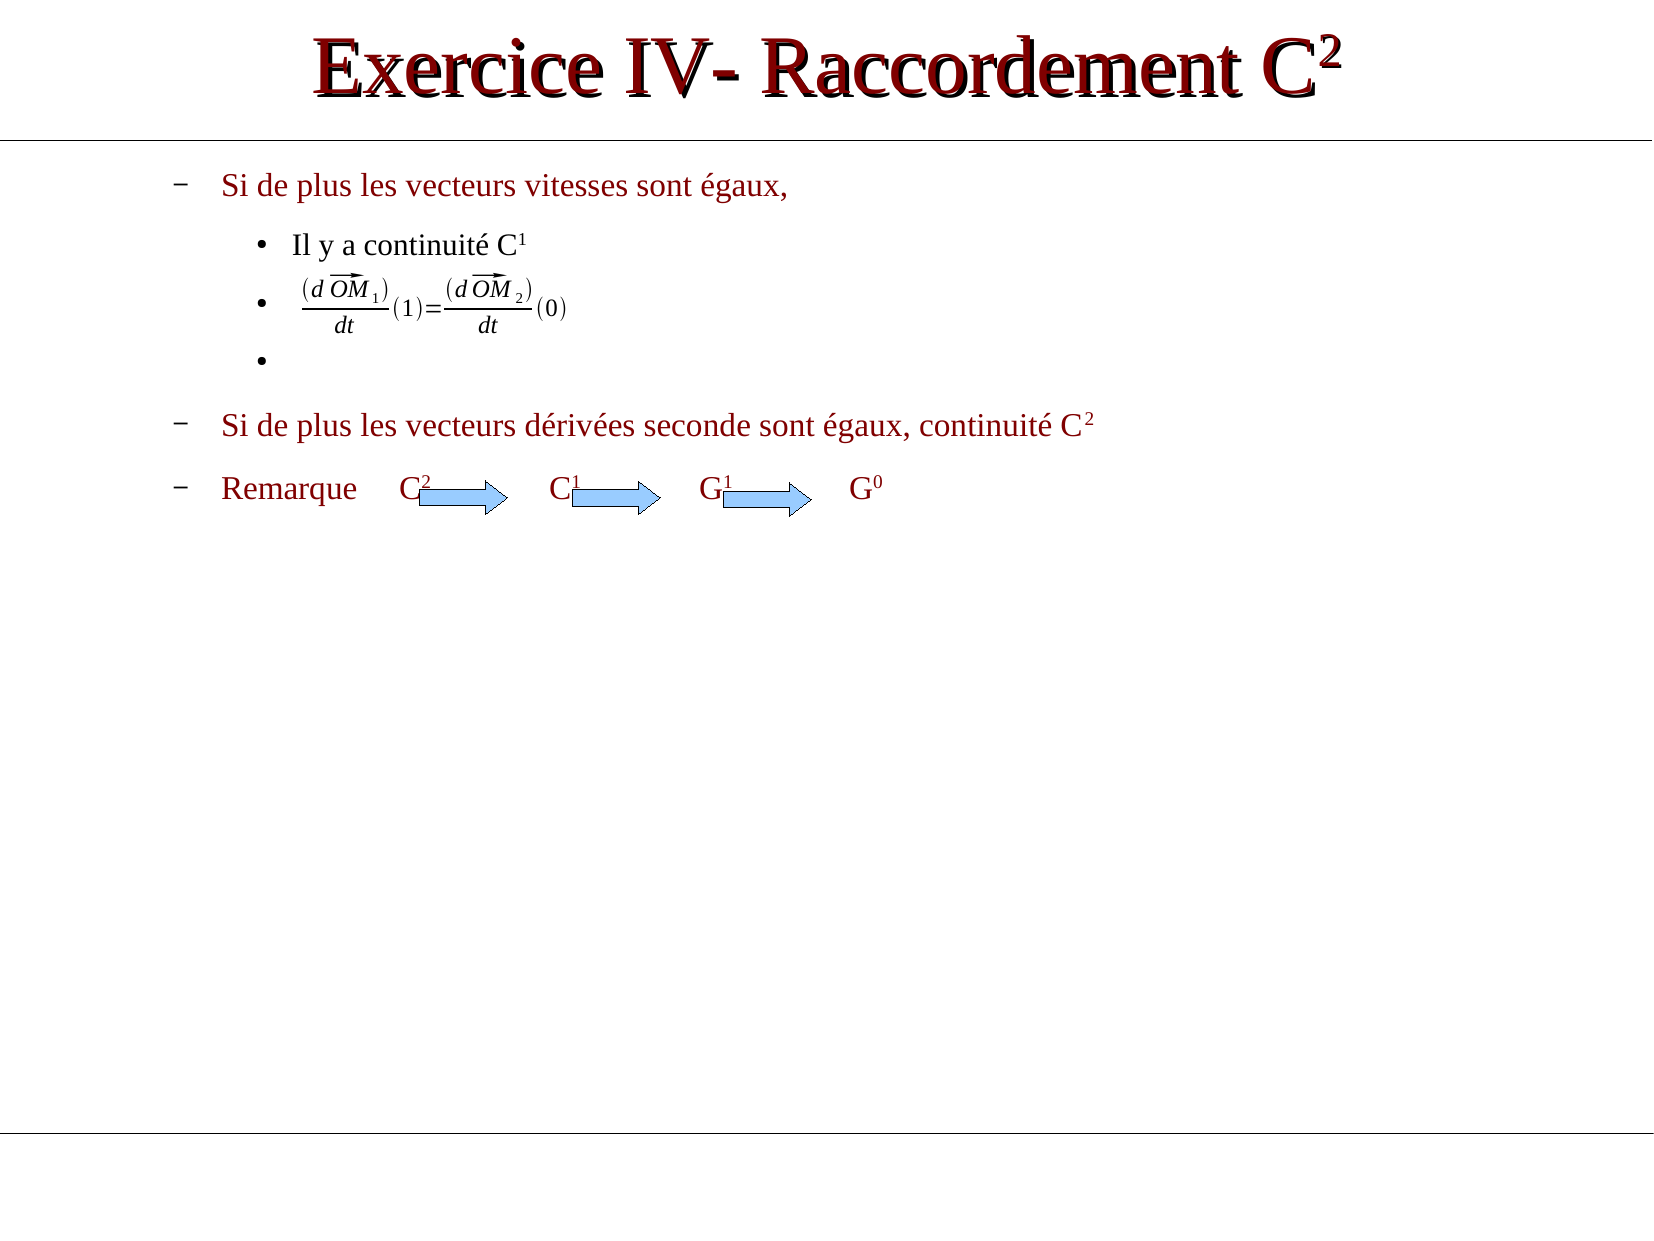

# Exercice IV- Raccordement C2
Si de plus les vecteurs vitesses sont égaux,
Il y a continuité C1
Si de plus les vecteurs dérivées seconde sont égaux, continuité C2
Remarque	C2	C1	G1	G0